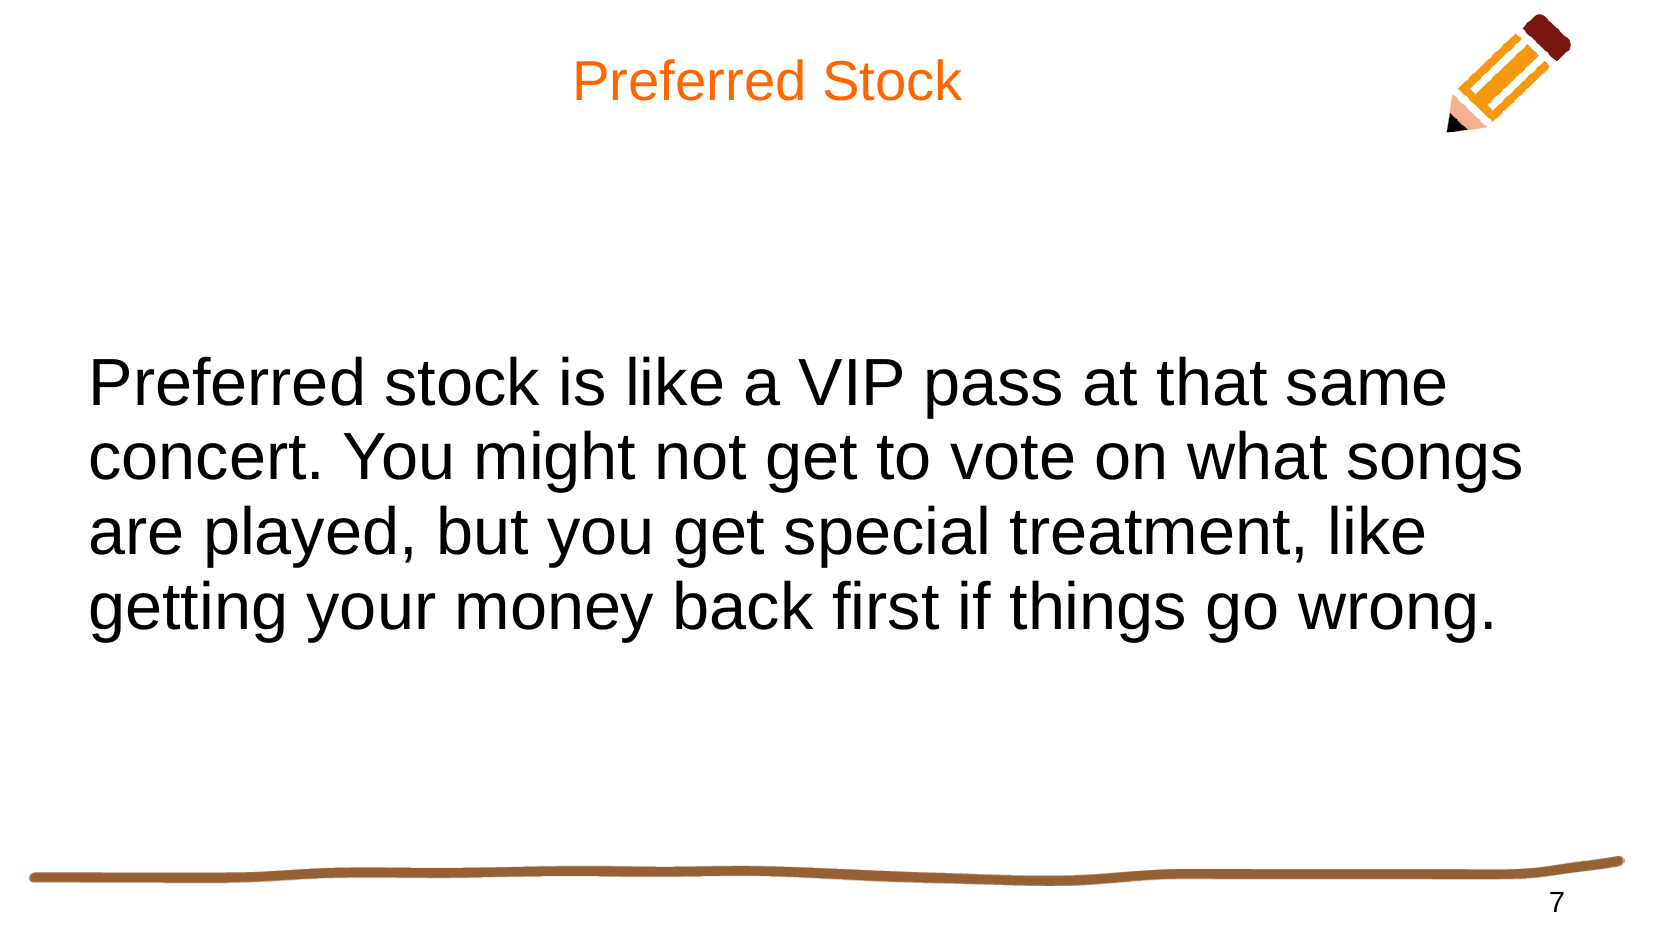

# Preferred Stock
Preferred stock is like a VIP pass at that same concert. You might not get to vote on what songs are played, but you get special treatment, like getting your money back first if things go wrong.
7